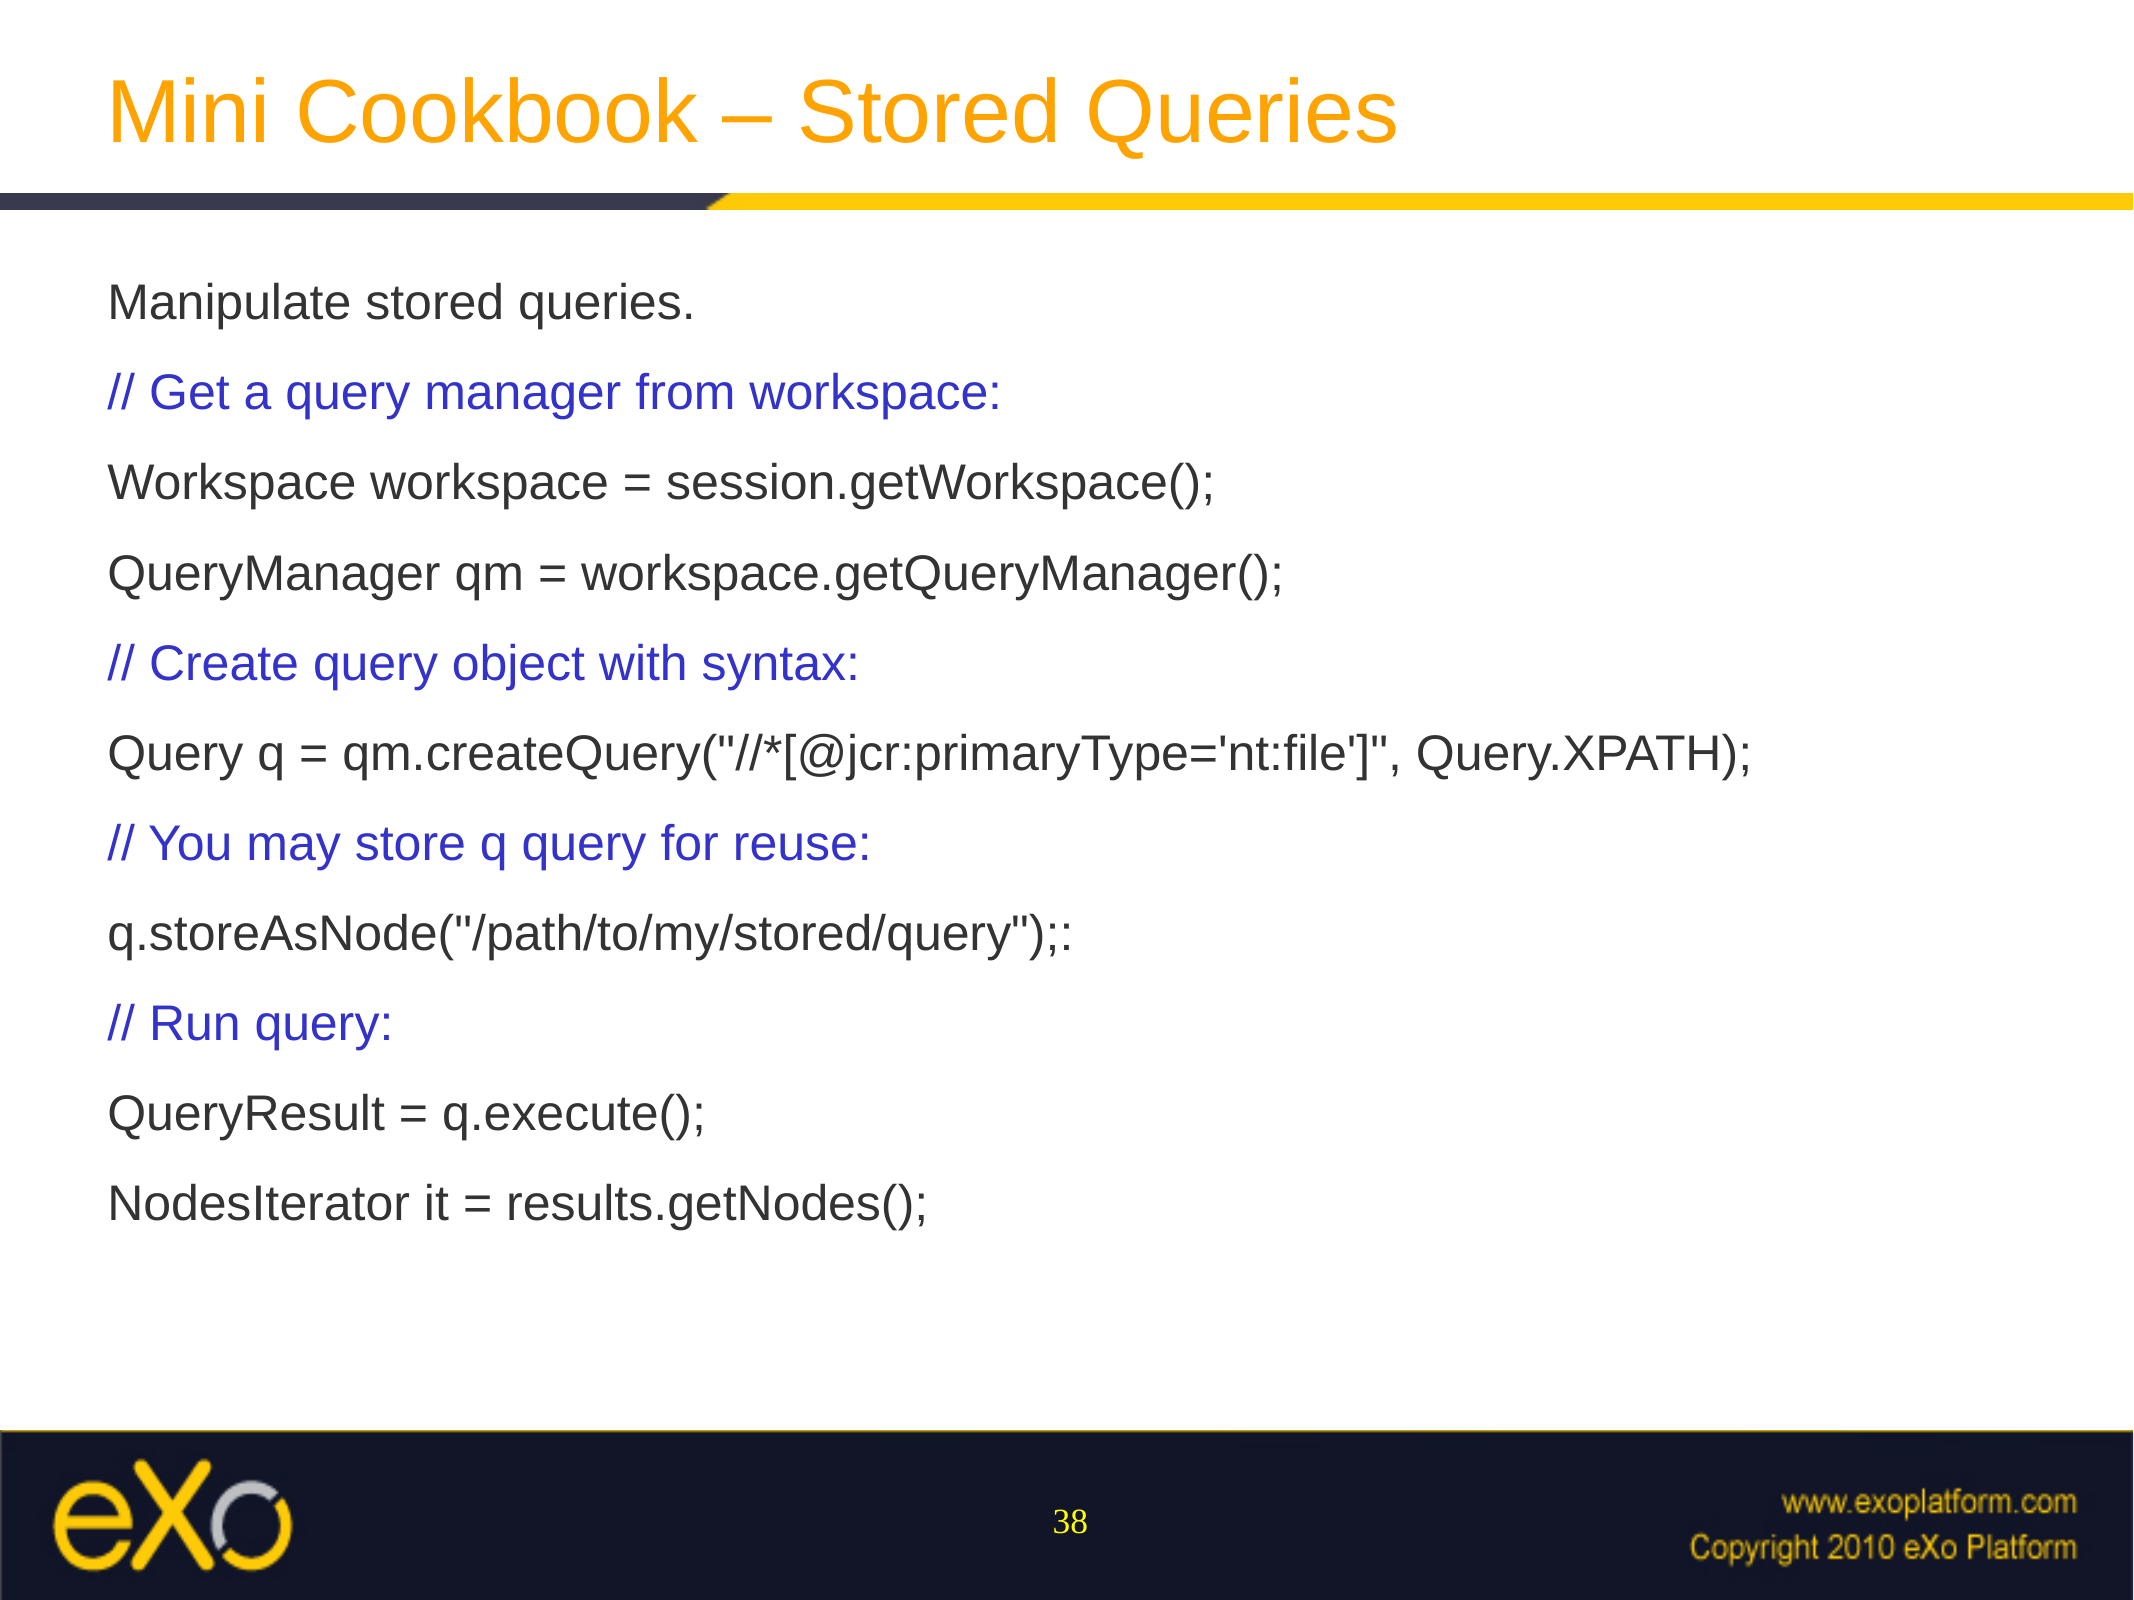

# Mini Cookbook – Stored Queries
Manipulate stored queries.
// Get a query manager from workspace:
Workspace workspace = session.getWorkspace();
QueryManager qm = workspace.getQueryManager();
// Create query object with syntax:
Query q = qm.createQuery("//*[@jcr:primaryType='nt:file']", Query.XPATH);
// You may store q query for reuse:
q.storeAsNode("/path/to/my/stored/query");:
// Run query:
QueryResult = q.execute();
NodesIterator it = results.getNodes();